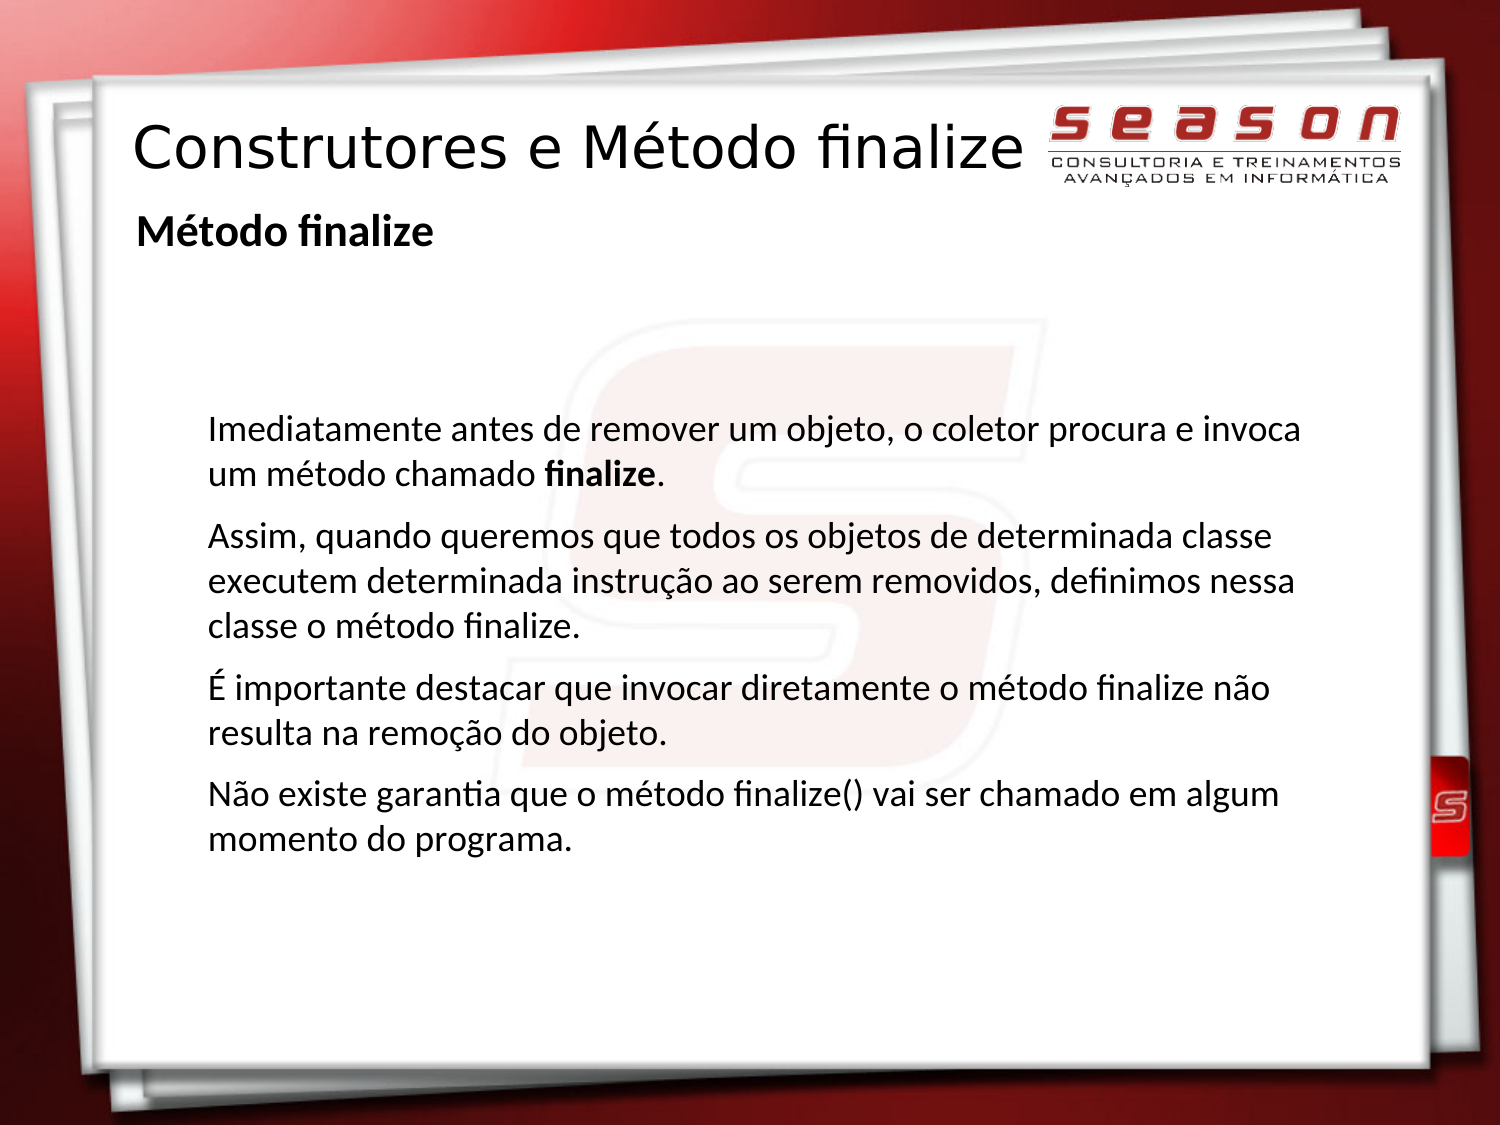

# Construtores e Método finalize
Método finalize
Imediatamente antes de remover um objeto, o coletor procura e invoca um método chamado finalize.
Assim, quando queremos que todos os objetos de determinada classe executem determinada instrução ao serem removidos, definimos nessa classe o método finalize.
É importante destacar que invocar diretamente o método finalize não resulta na remoção do objeto.
Não existe garantia que o método finalize() vai ser chamado em algum momento do programa.